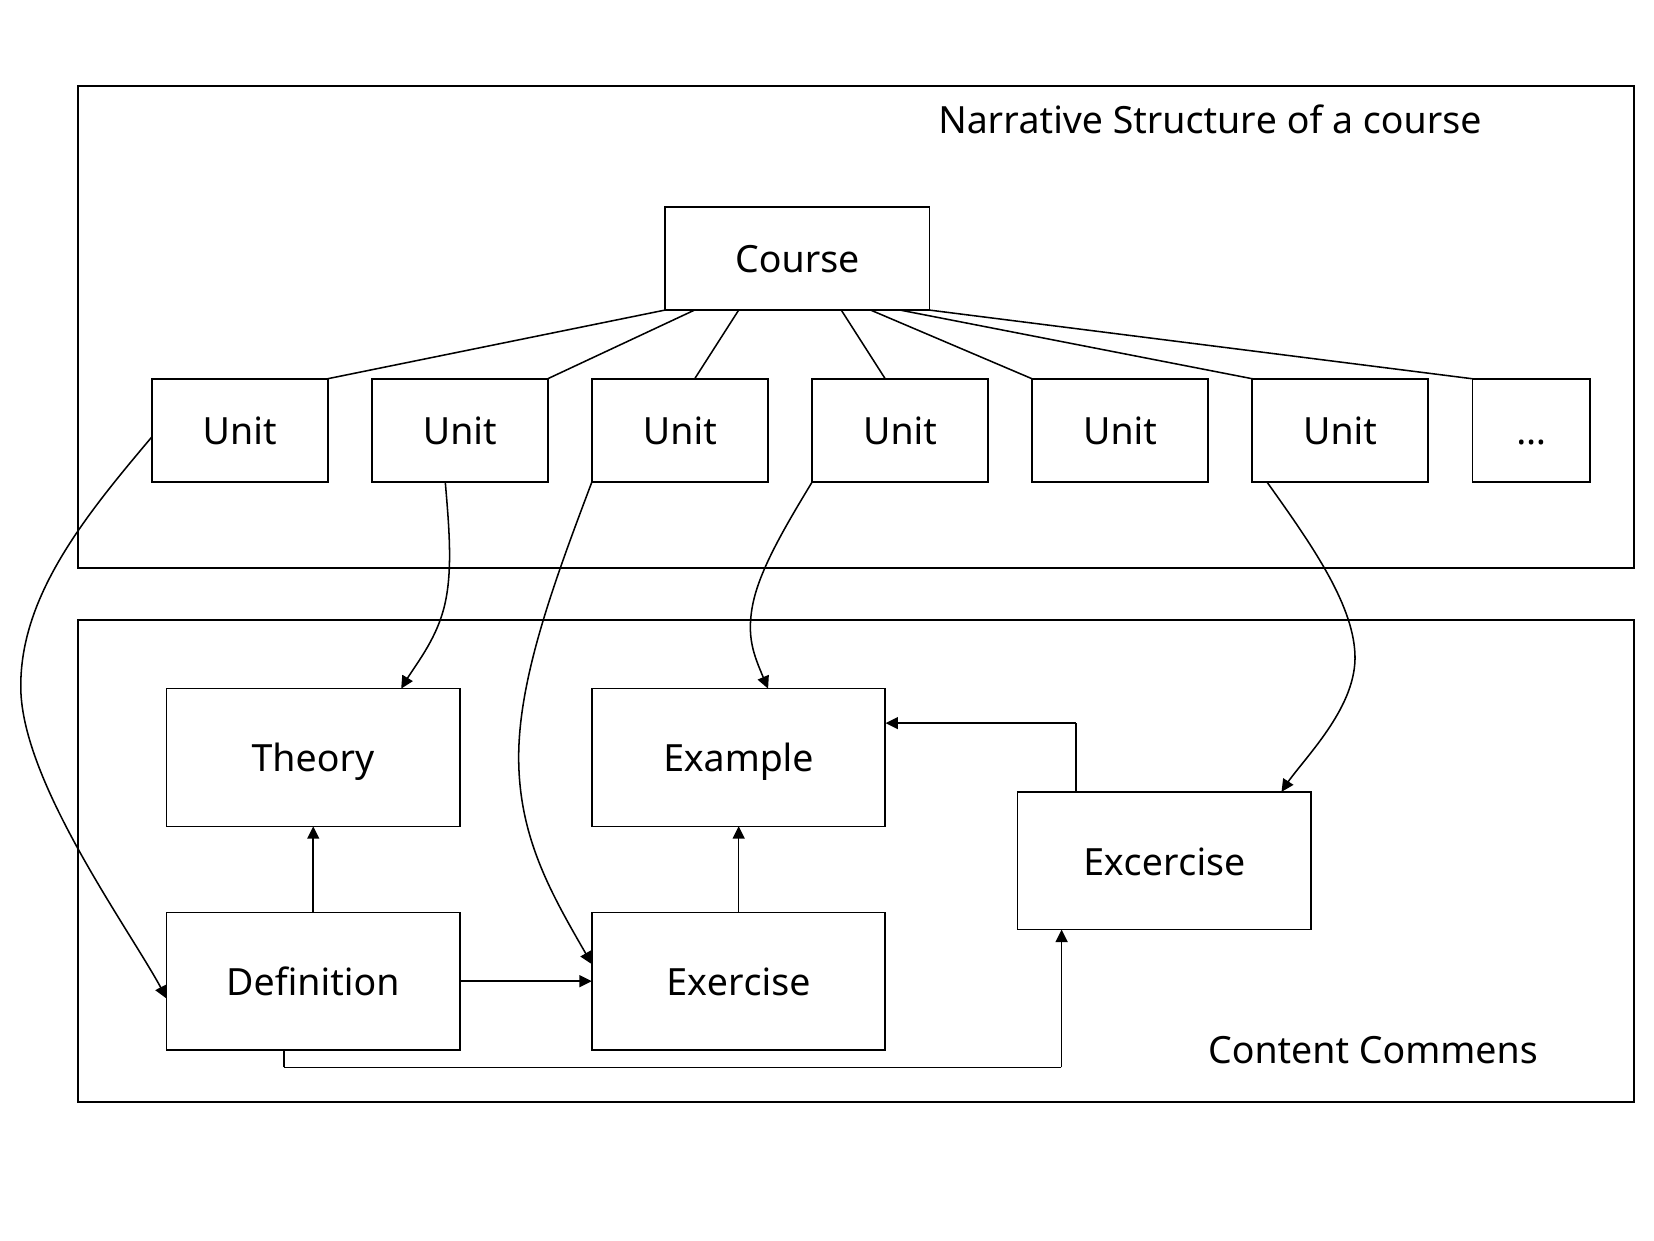

Narrative Structure of a course
Course
Unit
Unit
Unit
Unit
Unit
Unit
…
Theory
Example
Excercise
Definition
Exercise
Content Commens